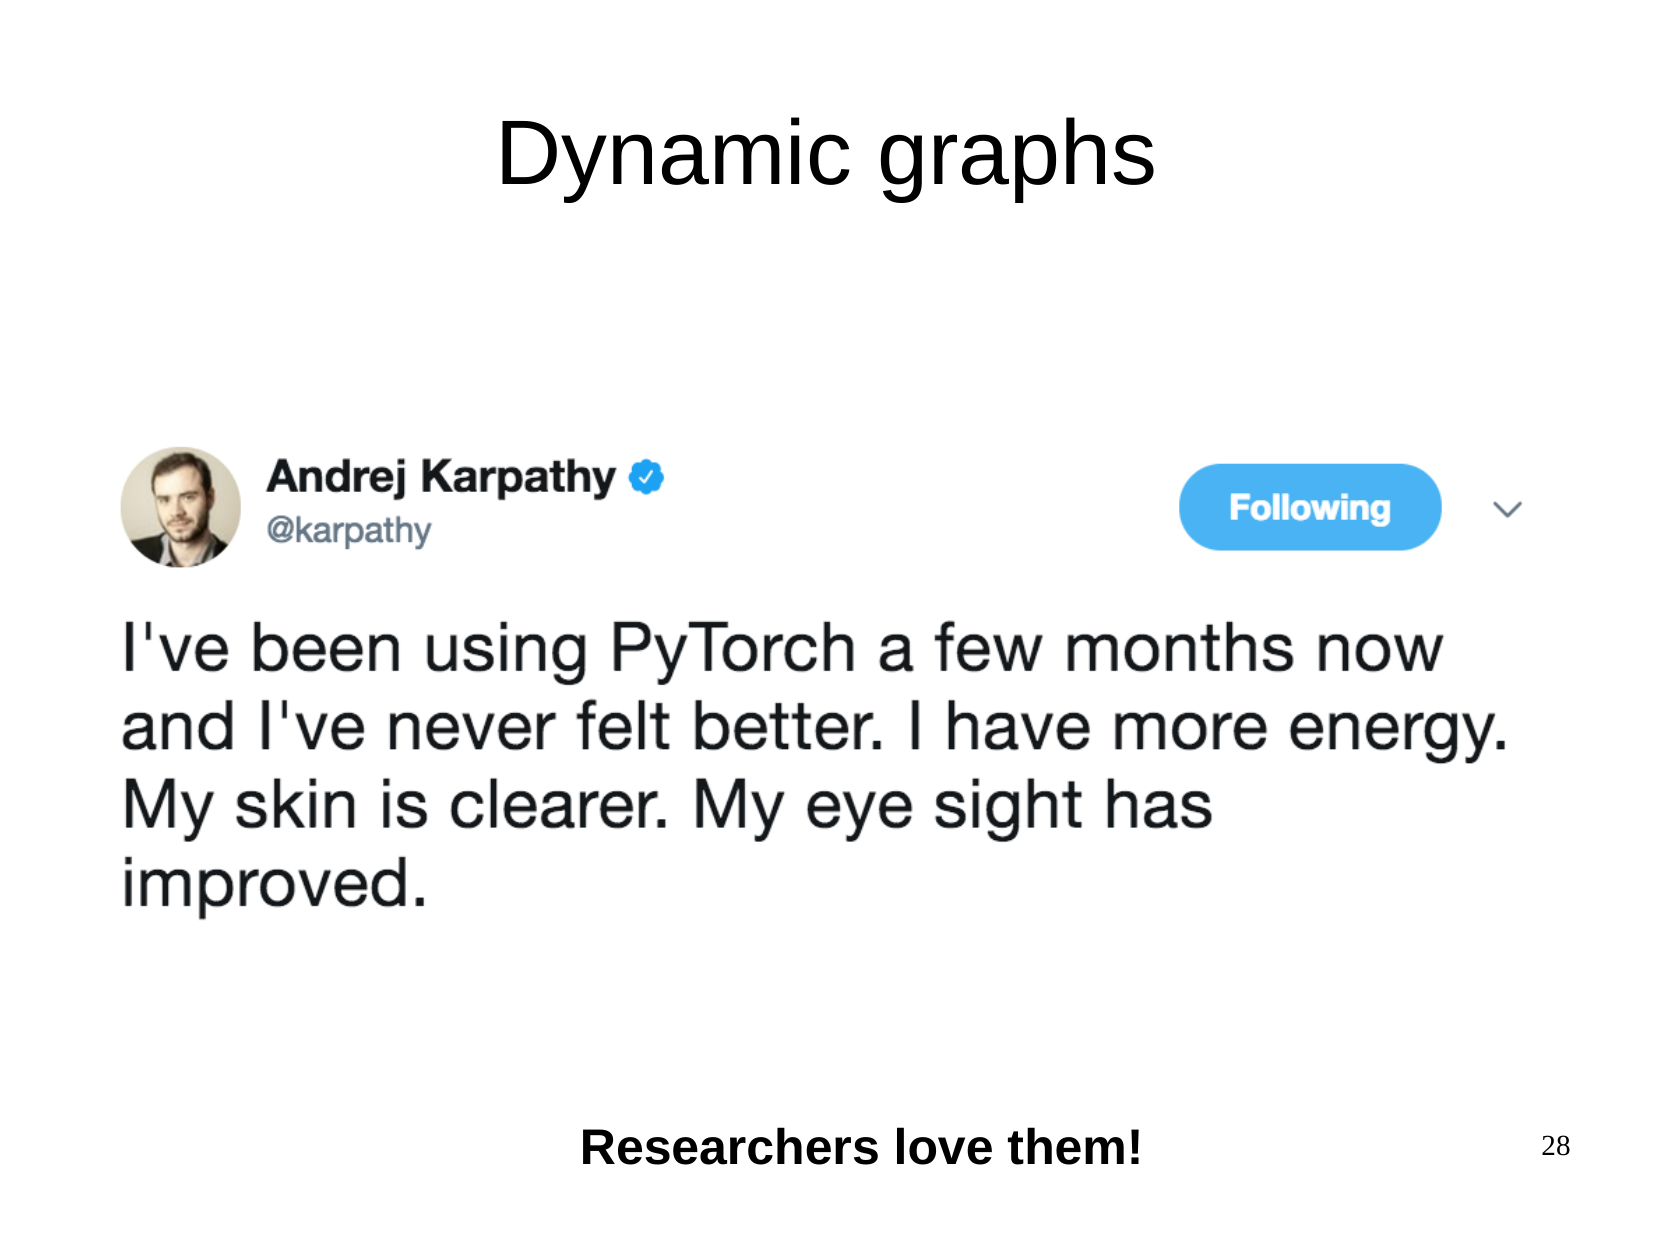

# Dynamic graphs
Researchers love them!
28